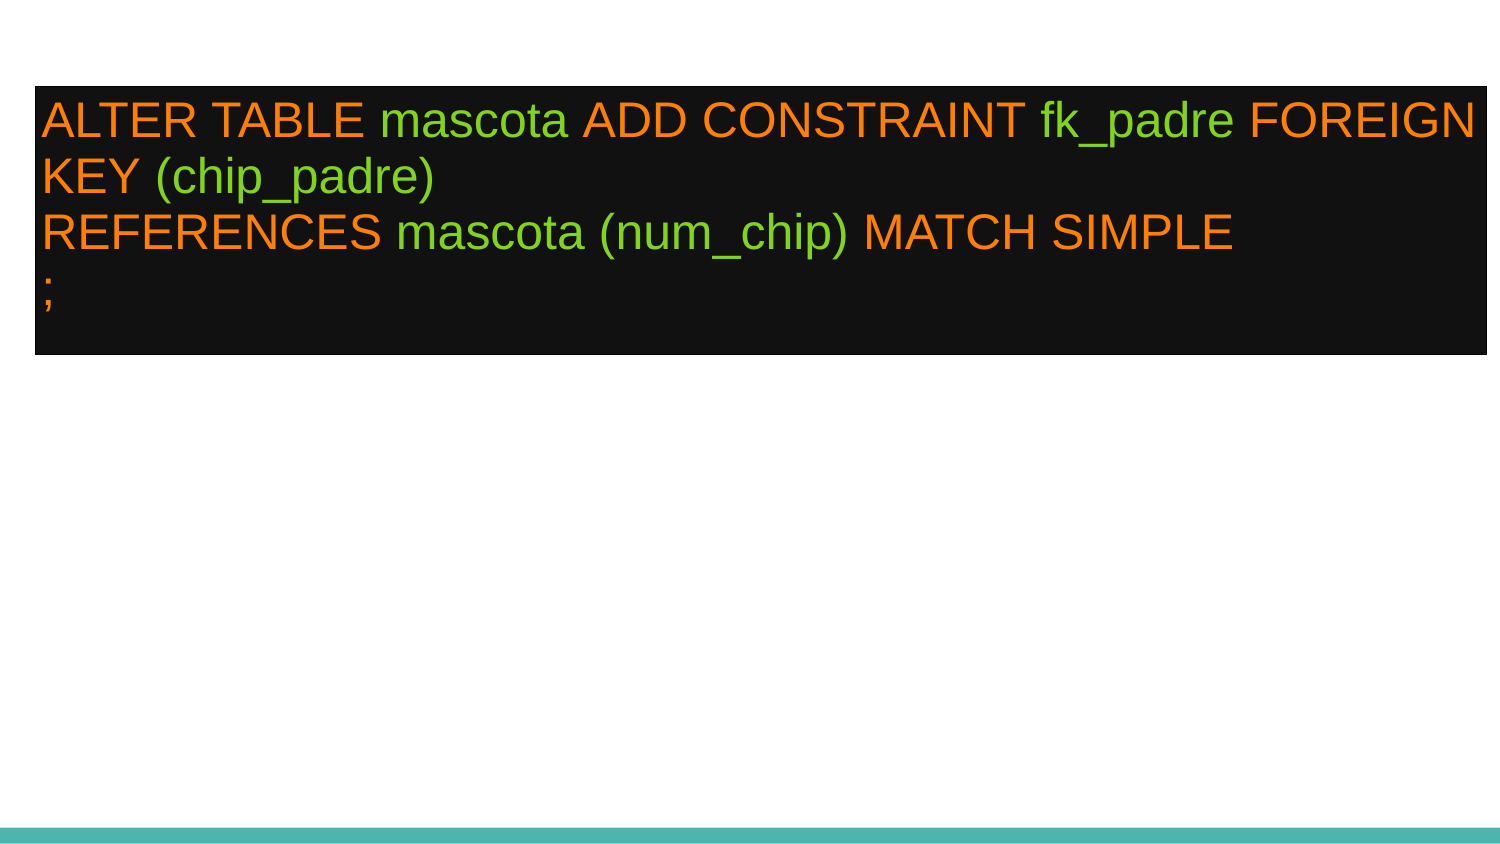

| ALTER TABLE mascota ADD CONSTRAINT fk\_padre FOREIGN KEY (chip\_padre) REFERENCES mascota (num\_chip) MATCH SIMPLE ; |
| --- |